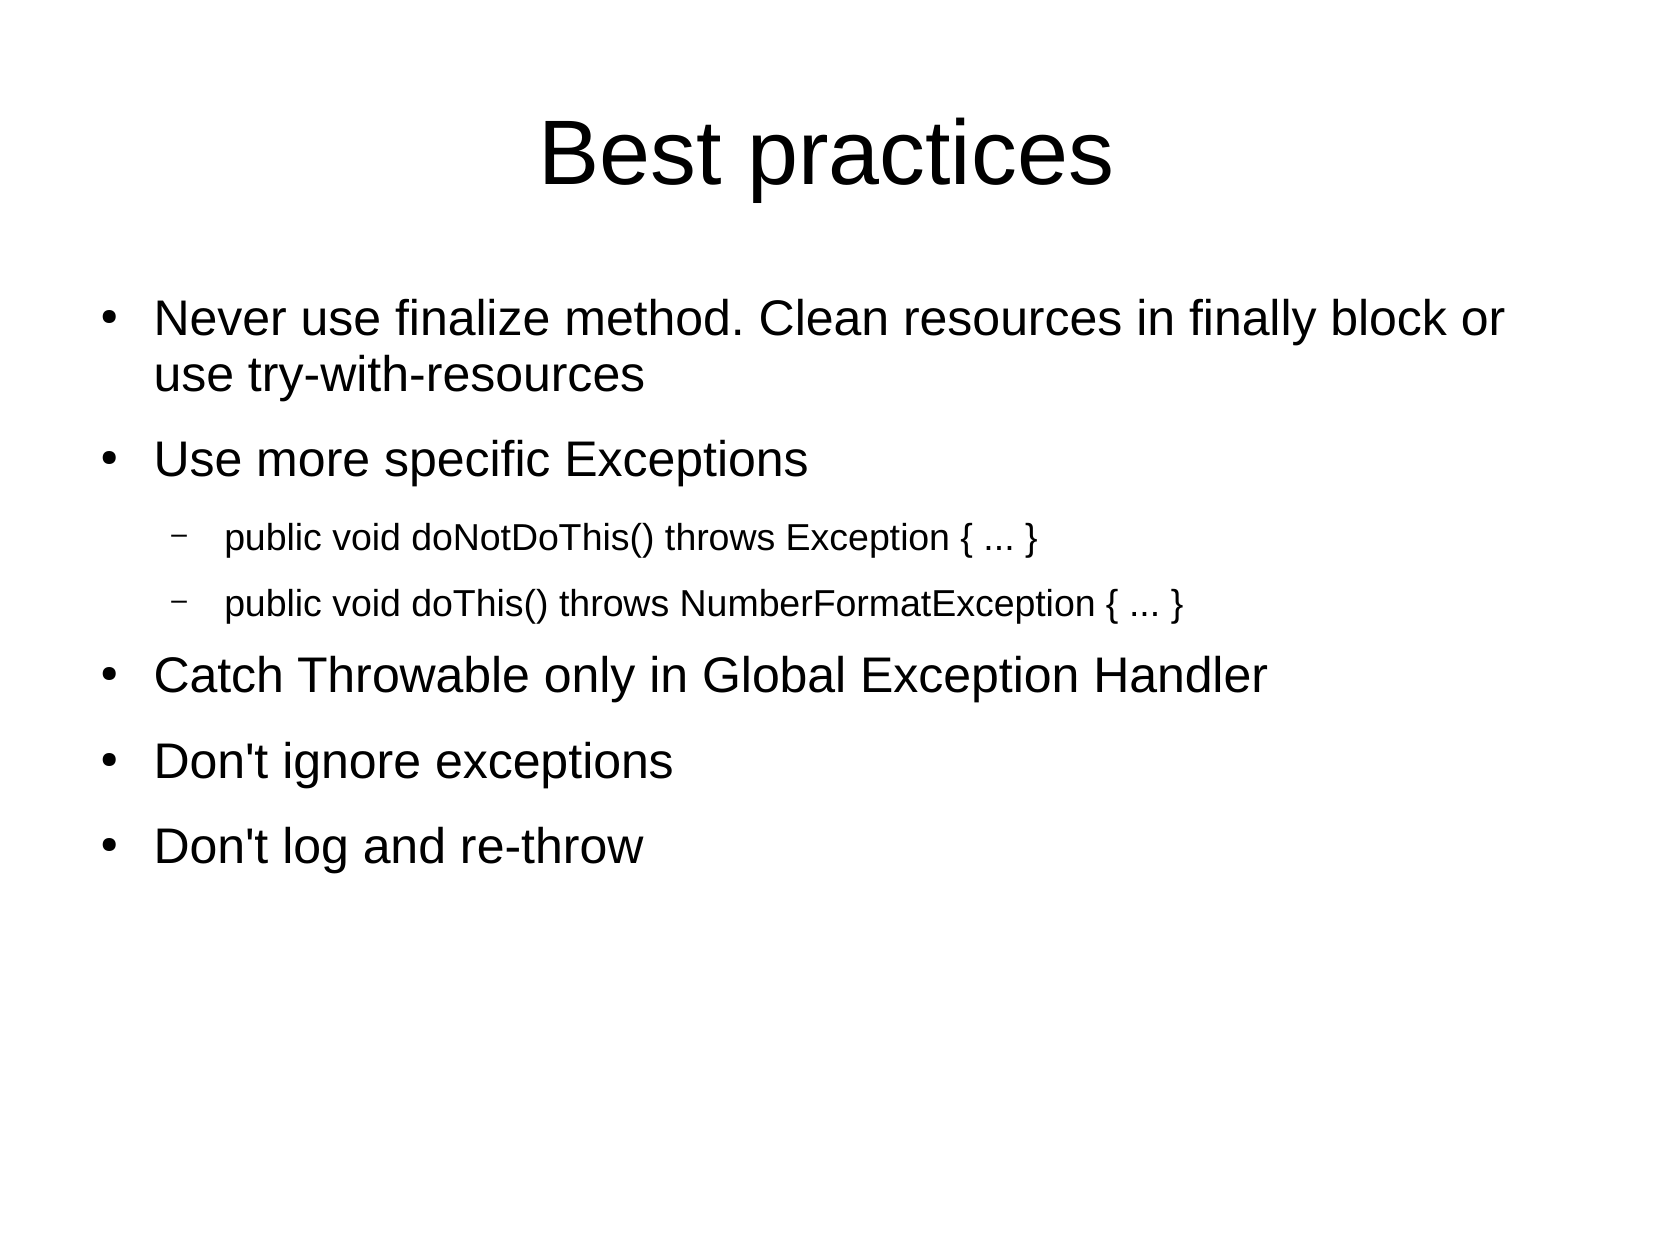

# Best practices
Never use finalize method. Clean resources in finally block or use try-with-resources
Use more specific Exceptions
public void doNotDoThis() throws Exception { ... }
public void doThis() throws NumberFormatException { ... }
Catch Throwable only in Global Exception Handler
Don't ignore exceptions
Don't log and re-throw